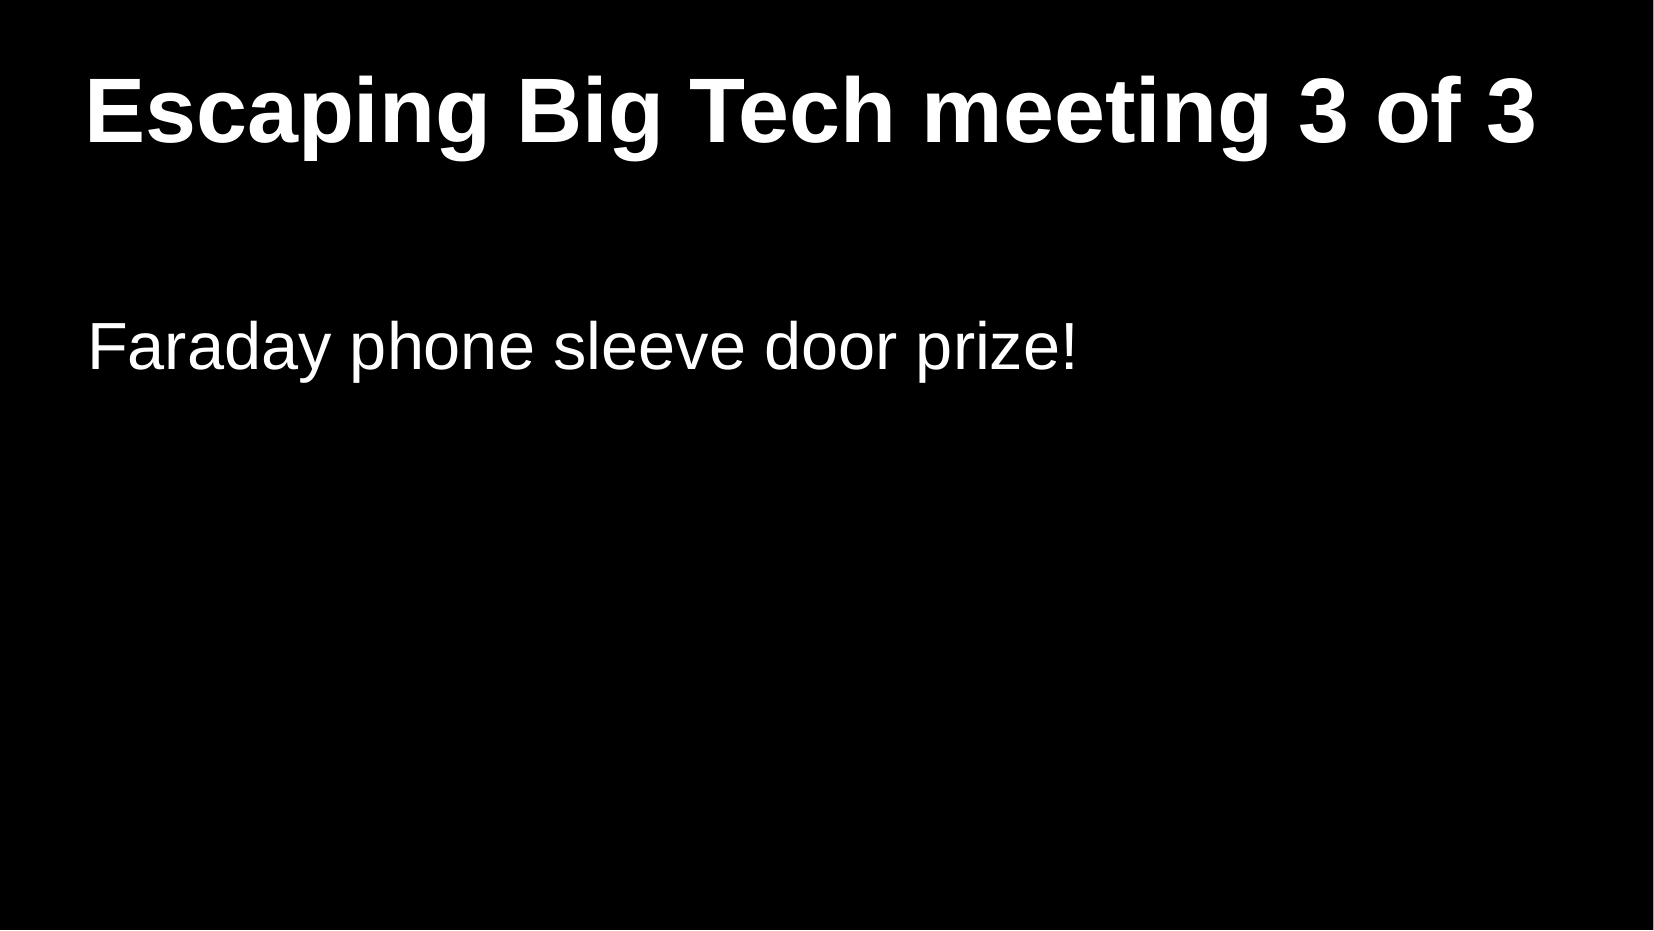

# Escaping Big Tech meeting 3 of 3
Faraday phone sleeve door prize!